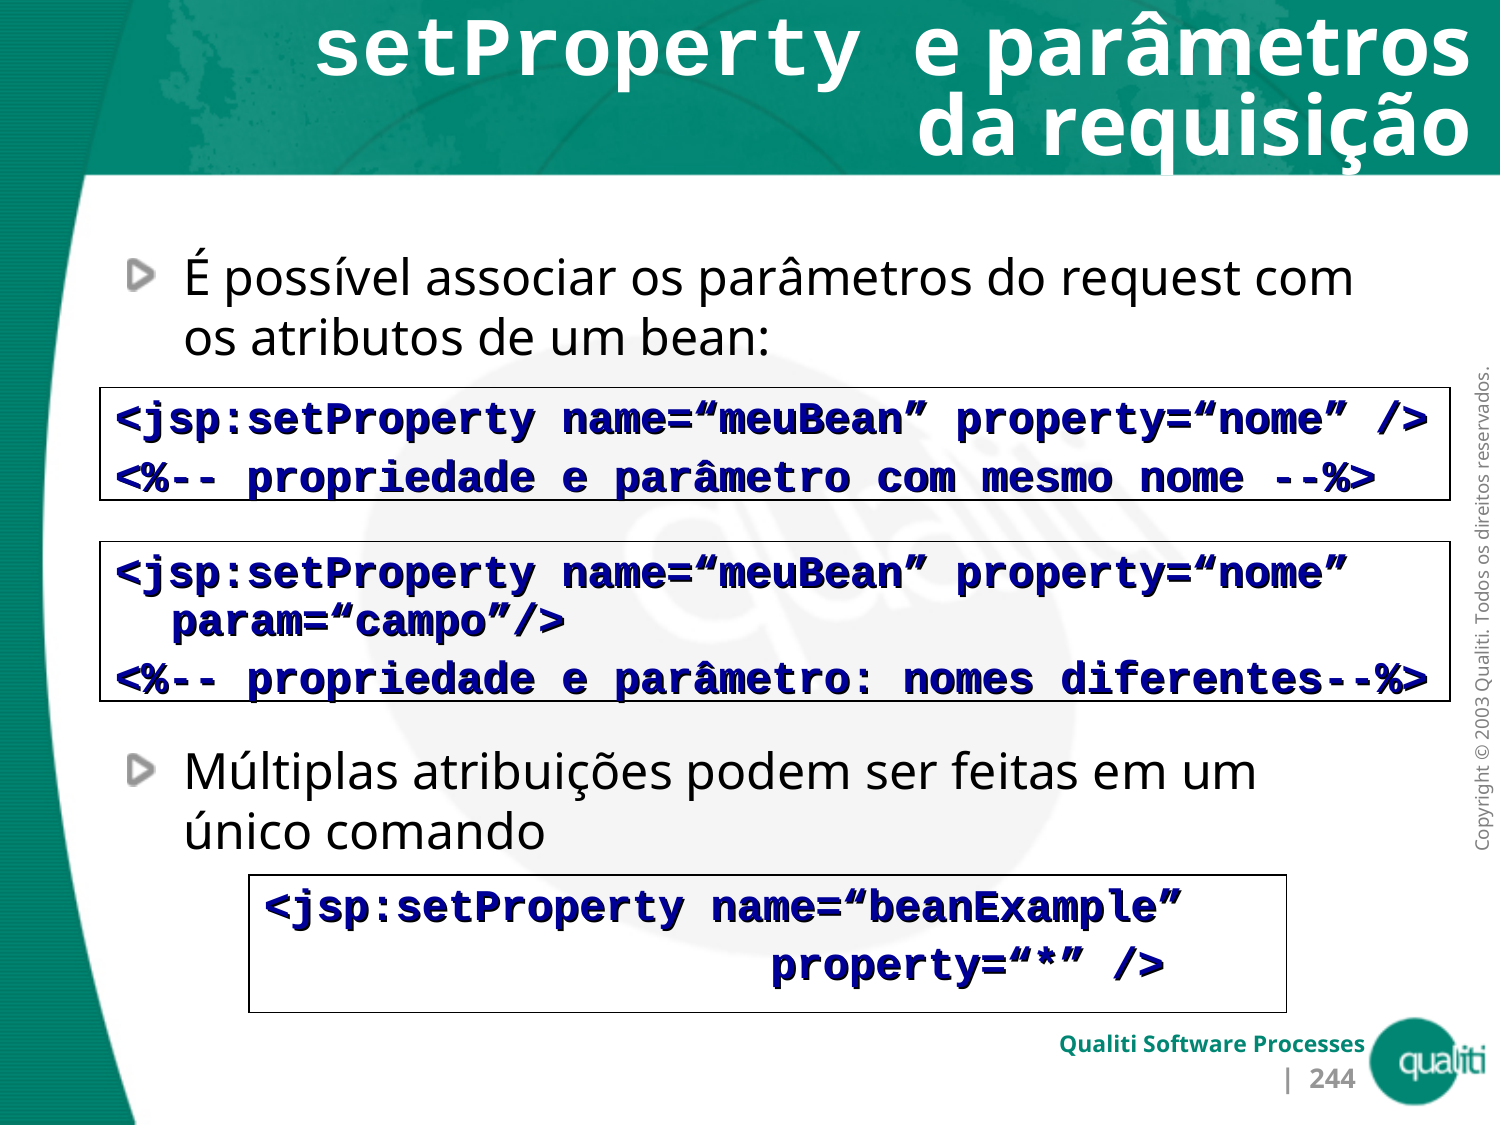

# setProperty e parâmetros da requisição
É possível associar os parâmetros do request com os atributos de um bean:
Múltiplas atribuições podem ser feitas em um único comando
<jsp:setProperty name=“meuBean” property=“nome” />
<%-- propriedade e parâmetro com mesmo nome --%>
<jsp:setProperty name=“meuBean” property=“nome” param=“campo”/>
<%-- propriedade e parâmetro: nomes diferentes--%>
<jsp:setProperty name=“beanExample”
				property=“*” />